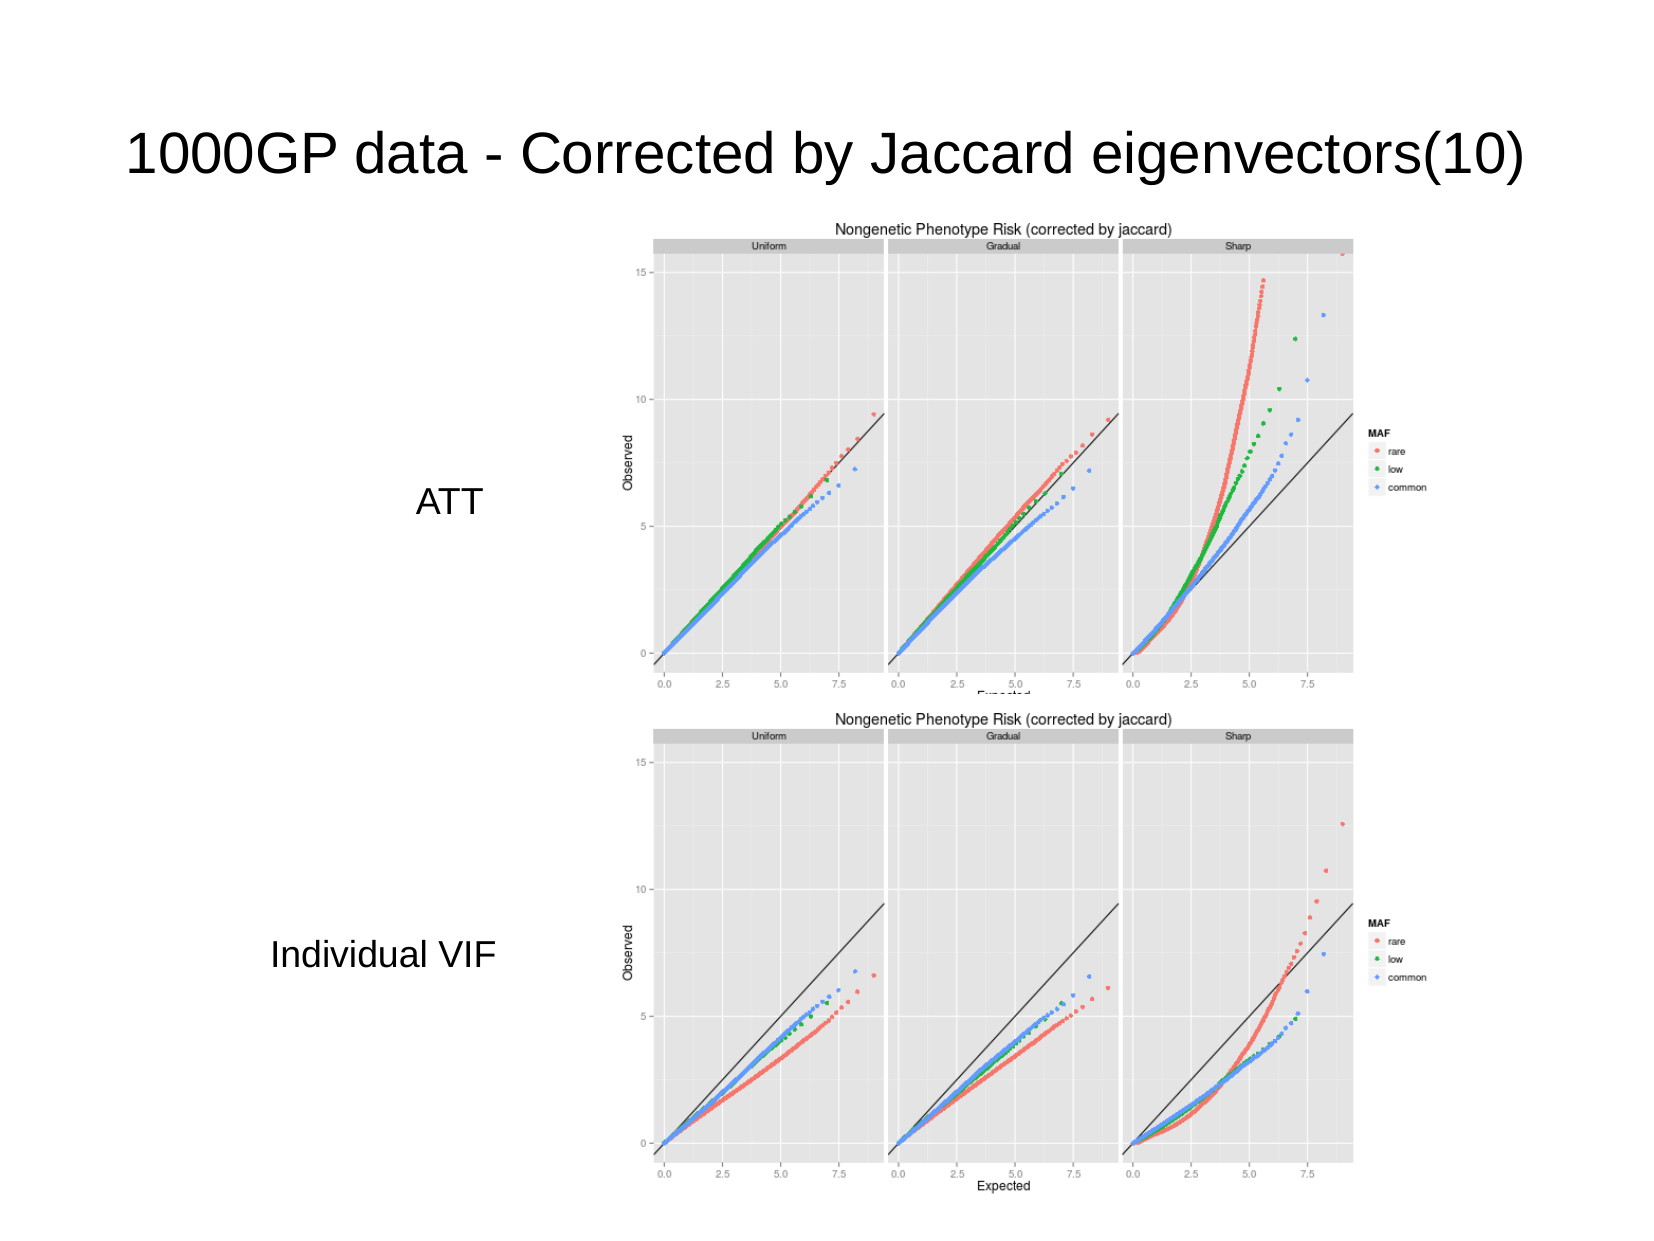

# 1000GP data - Corrected by Jaccard eigenvectors(10)
ATT
Individual VIF